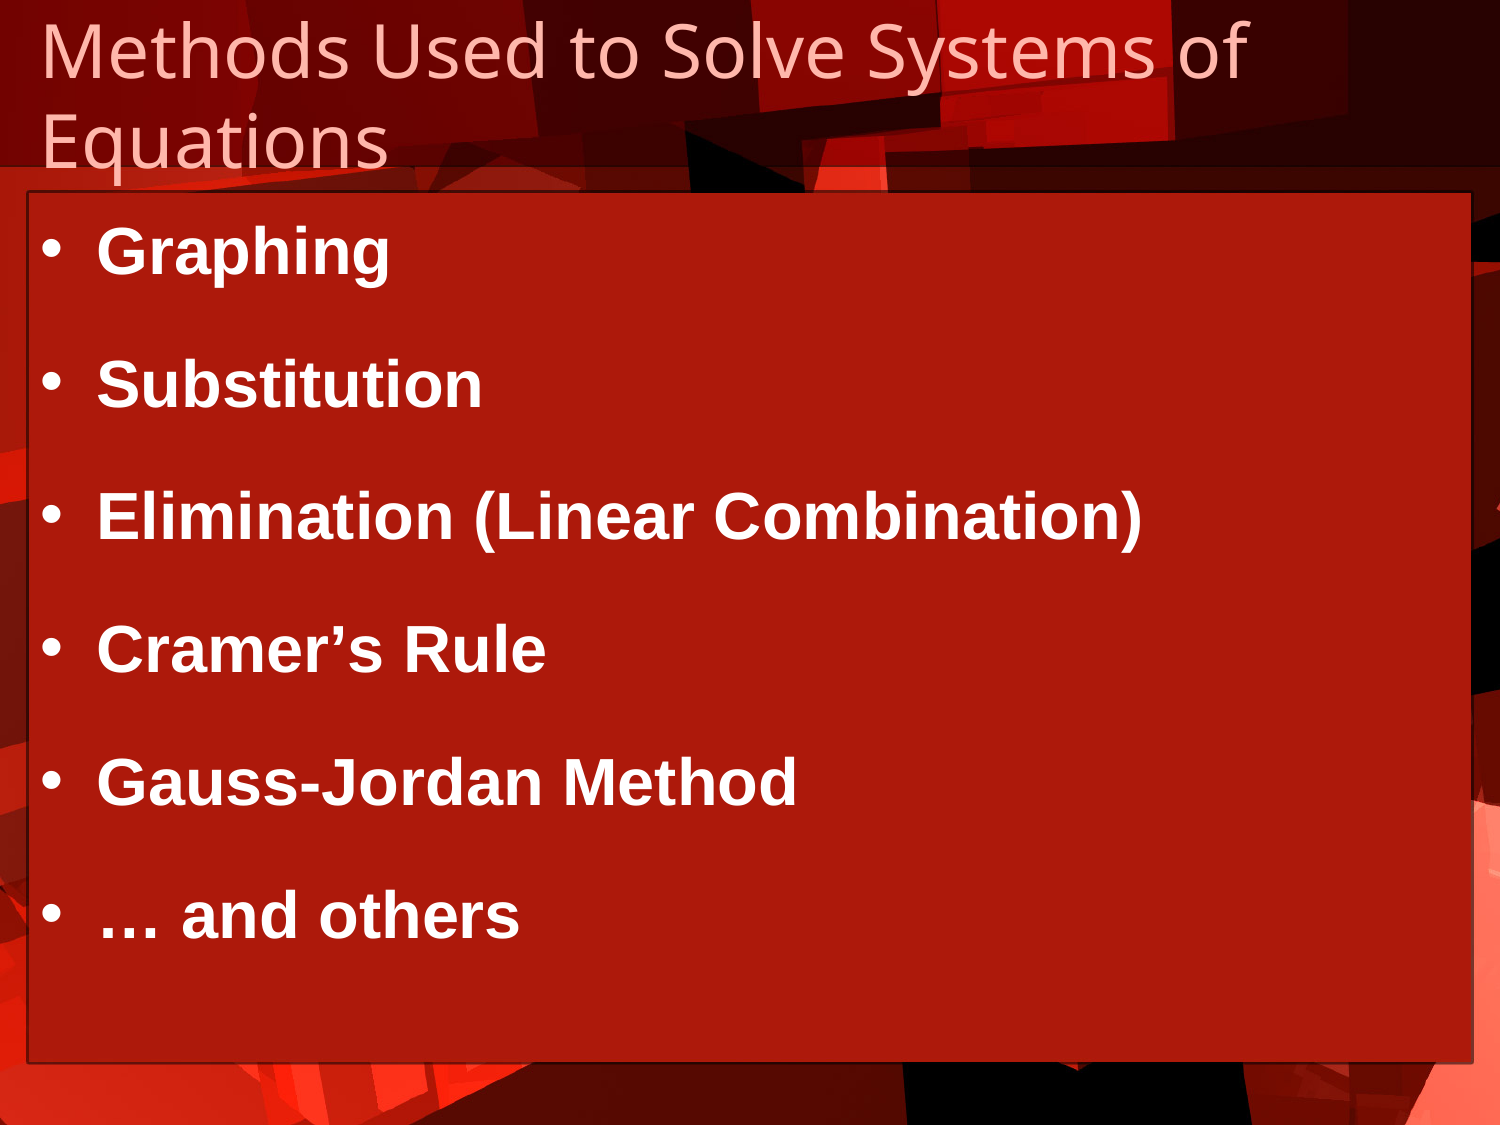

# Methods Used to Solve Systems of Equations
Graphing
Substitution
Elimination (Linear Combination)
Cramer’s Rule
Gauss-Jordan Method
… and others